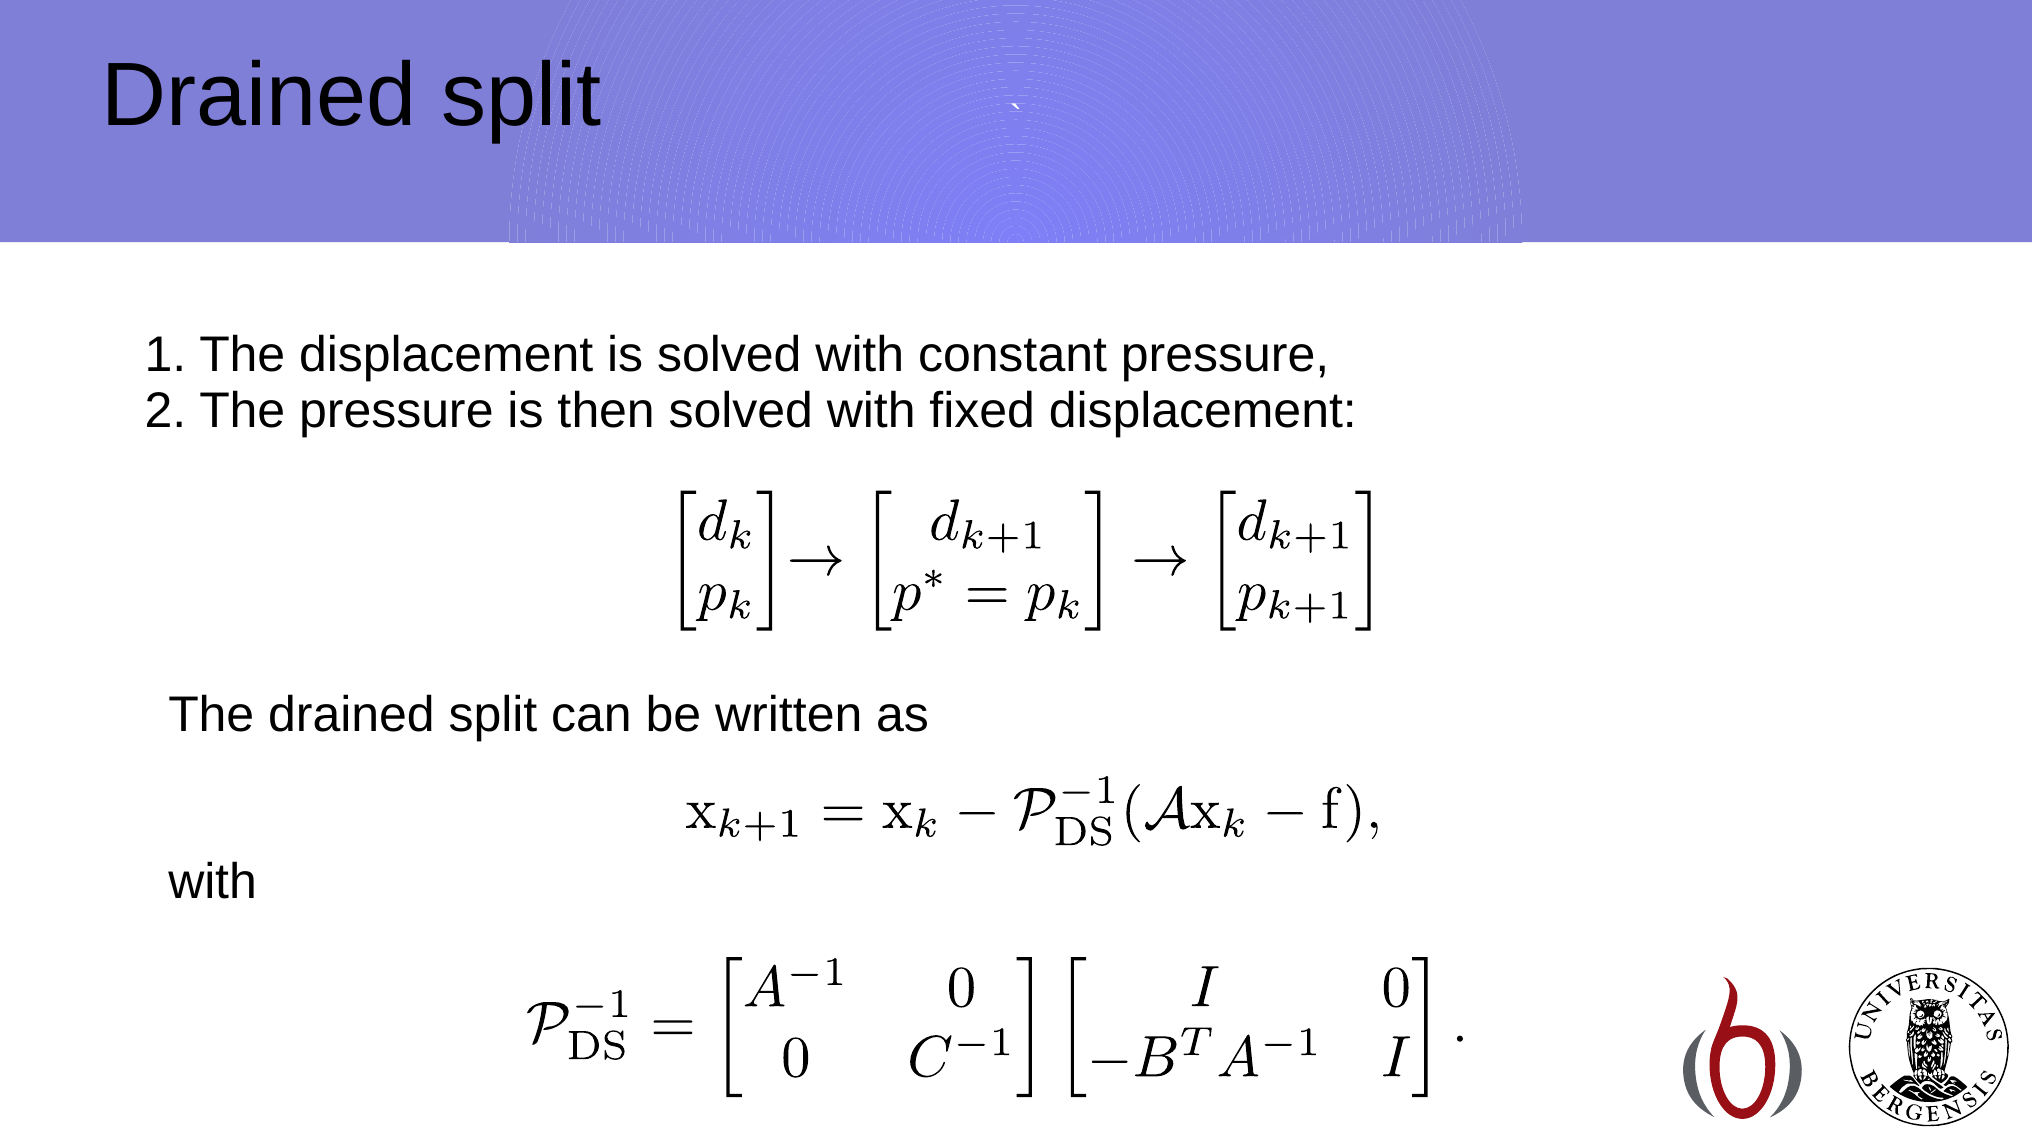

# Drained split
1. The displacement is solved with constant pressure,
2. The pressure is then solved with fixed displacement:
The drained split can be written as
with